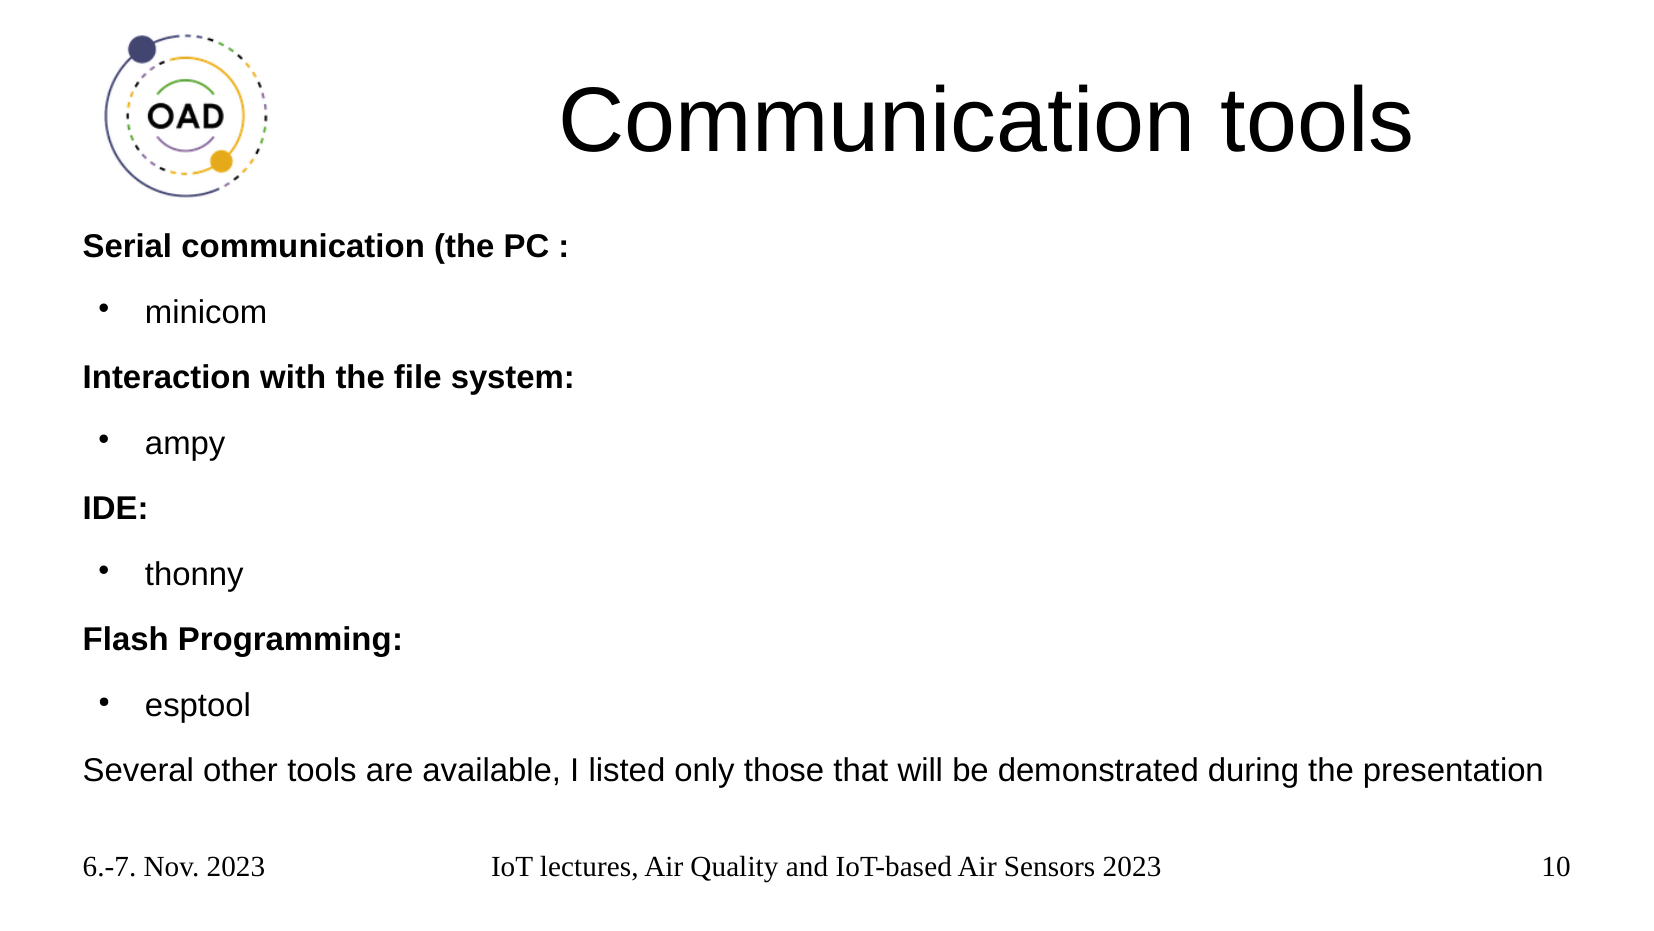

# Communication tools
Serial communication (the PC :
minicom
Interaction with the file system:
ampy
IDE:
thonny
Flash Programming:
esptool
Several other tools are available, I listed only those that will be demonstrated during the presentation
6.-7. Nov. 2023
IoT lectures, Air Quality and IoT-based Air Sensors 2023
10